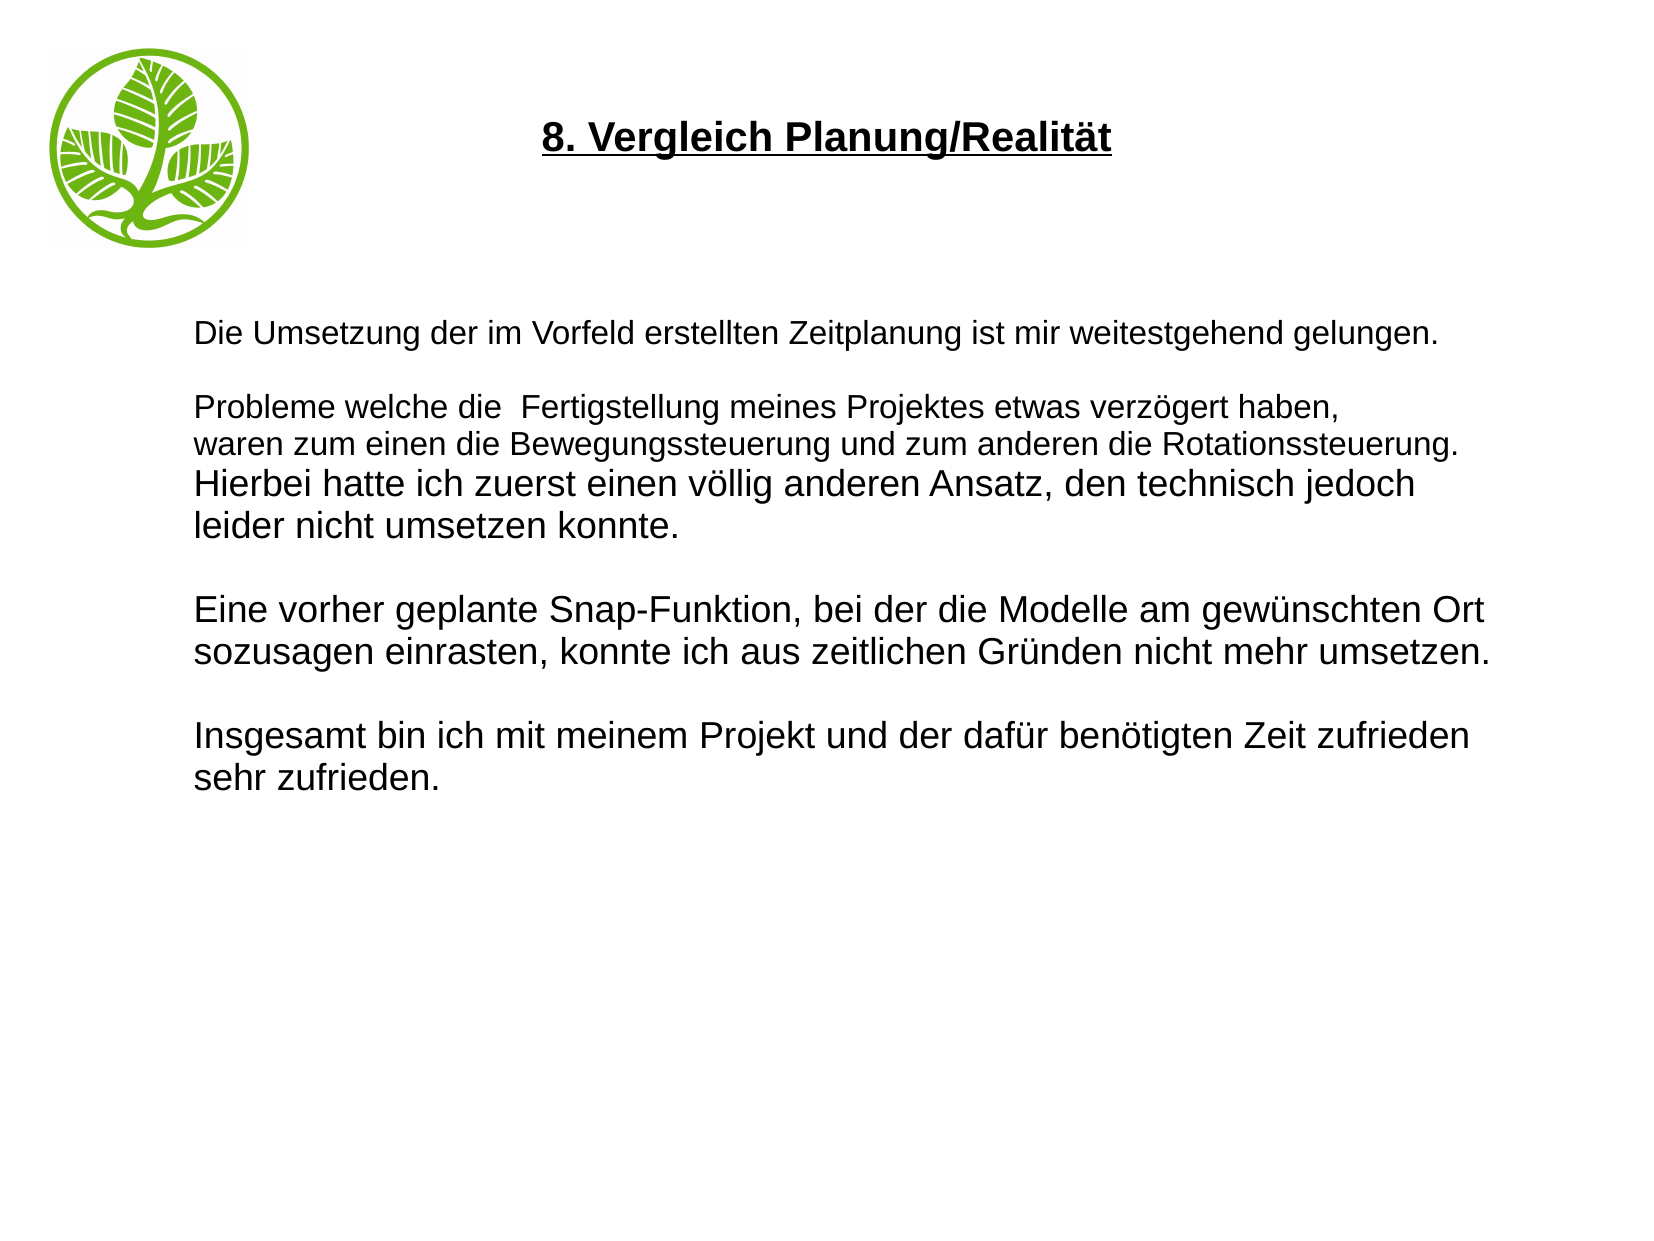

8. Vergleich Planung/Realität
Die Umsetzung der im Vorfeld erstellten Zeitplanung ist mir weitestgehend gelungen.
Probleme welche die Fertigstellung meines Projektes etwas verzögert haben,
waren zum einen die Bewegungssteuerung und zum anderen die Rotationssteuerung.
Hierbei hatte ich zuerst einen völlig anderen Ansatz, den technisch jedoch
leider nicht umsetzen konnte.
Eine vorher geplante Snap-Funktion, bei der die Modelle am gewünschten Ort
sozusagen einrasten, konnte ich aus zeitlichen Gründen nicht mehr umsetzen.
Insgesamt bin ich mit meinem Projekt und der dafür benötigten Zeit zufrieden
sehr zufrieden.